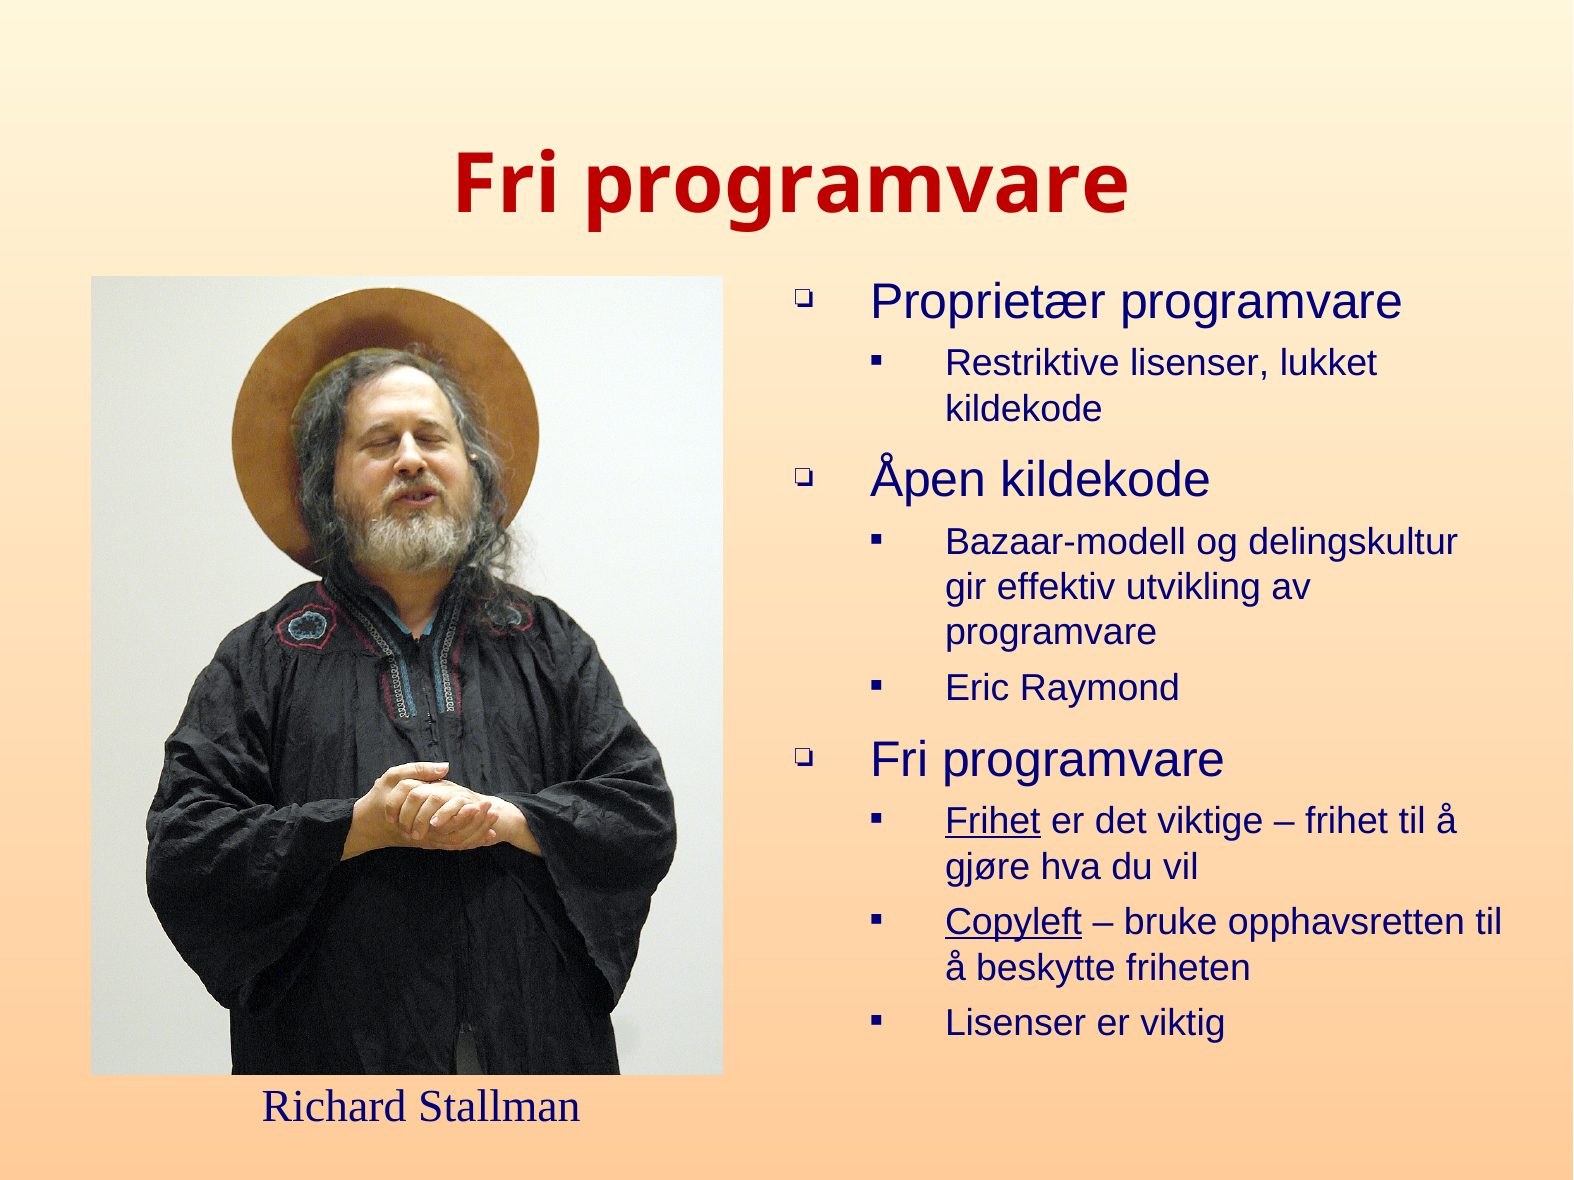

# Fri programvare
Proprietær programvare
Restriktive lisenser, lukket kildekode
Åpen kildekode
Bazaar-modell og delingskultur gir effektiv utvikling av programvare
Eric Raymond
Fri programvare
Frihet er det viktige – frihet til å gjøre hva du vil
Copyleft – bruke opphavsretten til å beskytte friheten
Lisenser er viktig
Richard Stallman